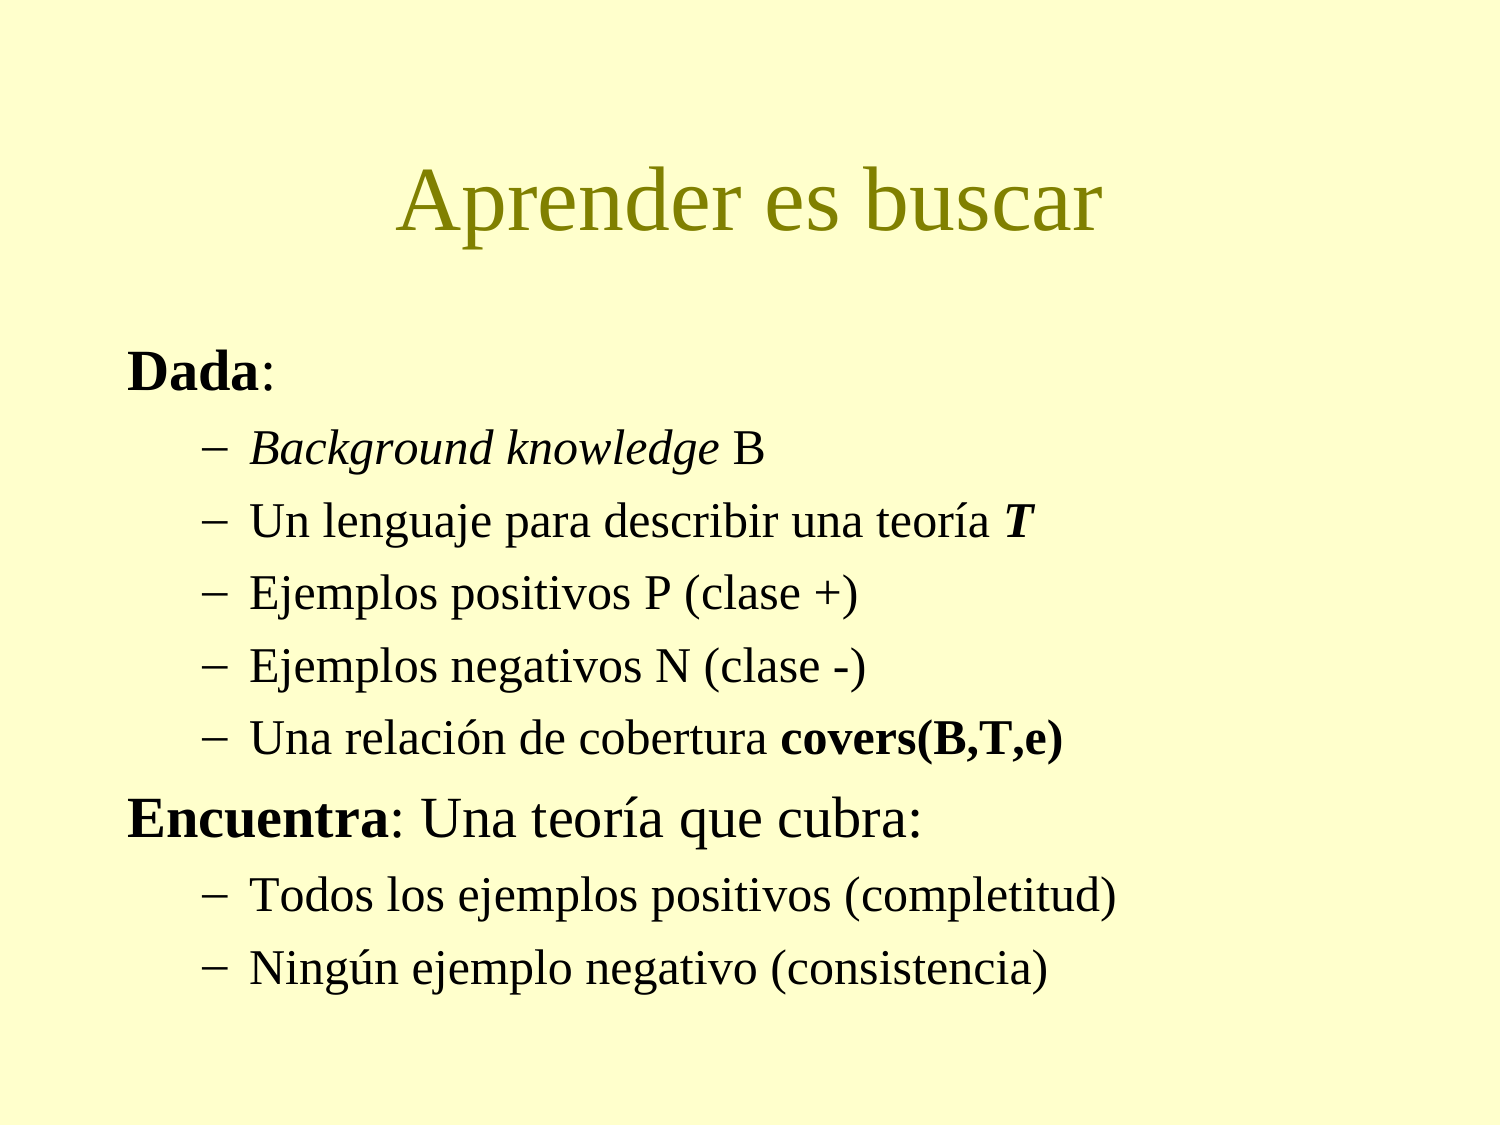

# Aprender es buscar
Dada:
Background knowledge B
Un lenguaje para describir una teoría T
Ejemplos positivos P (clase +)
Ejemplos negativos N (clase -)
Una relación de cobertura covers(B,T,e)
Encuentra: Una teoría que cubra:
Todos los ejemplos positivos (completitud)
Ningún ejemplo negativo (consistencia)